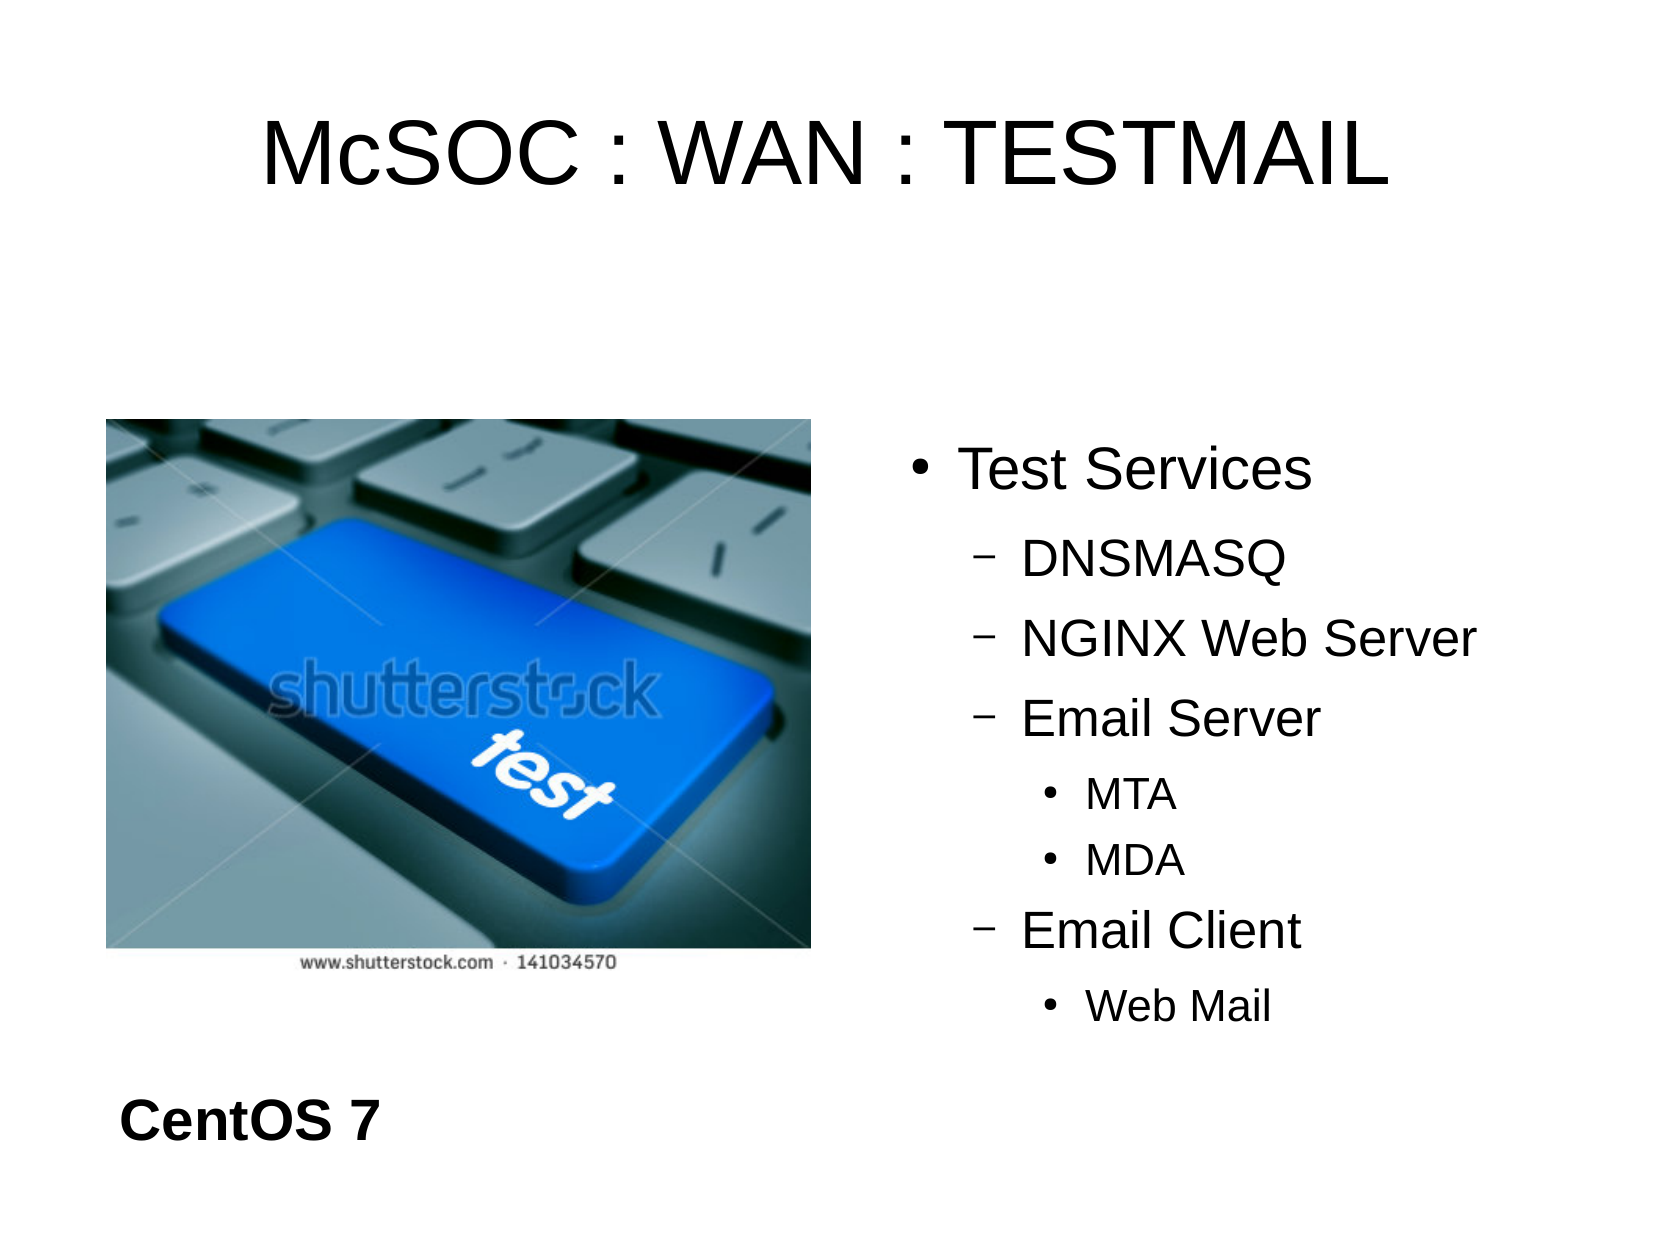

# McSOC : WAN : TESTMAIL
Test Services
DNSMASQ
NGINX Web Server
Email Server
MTA
MDA
Email Client
Web Mail
CentOS 7